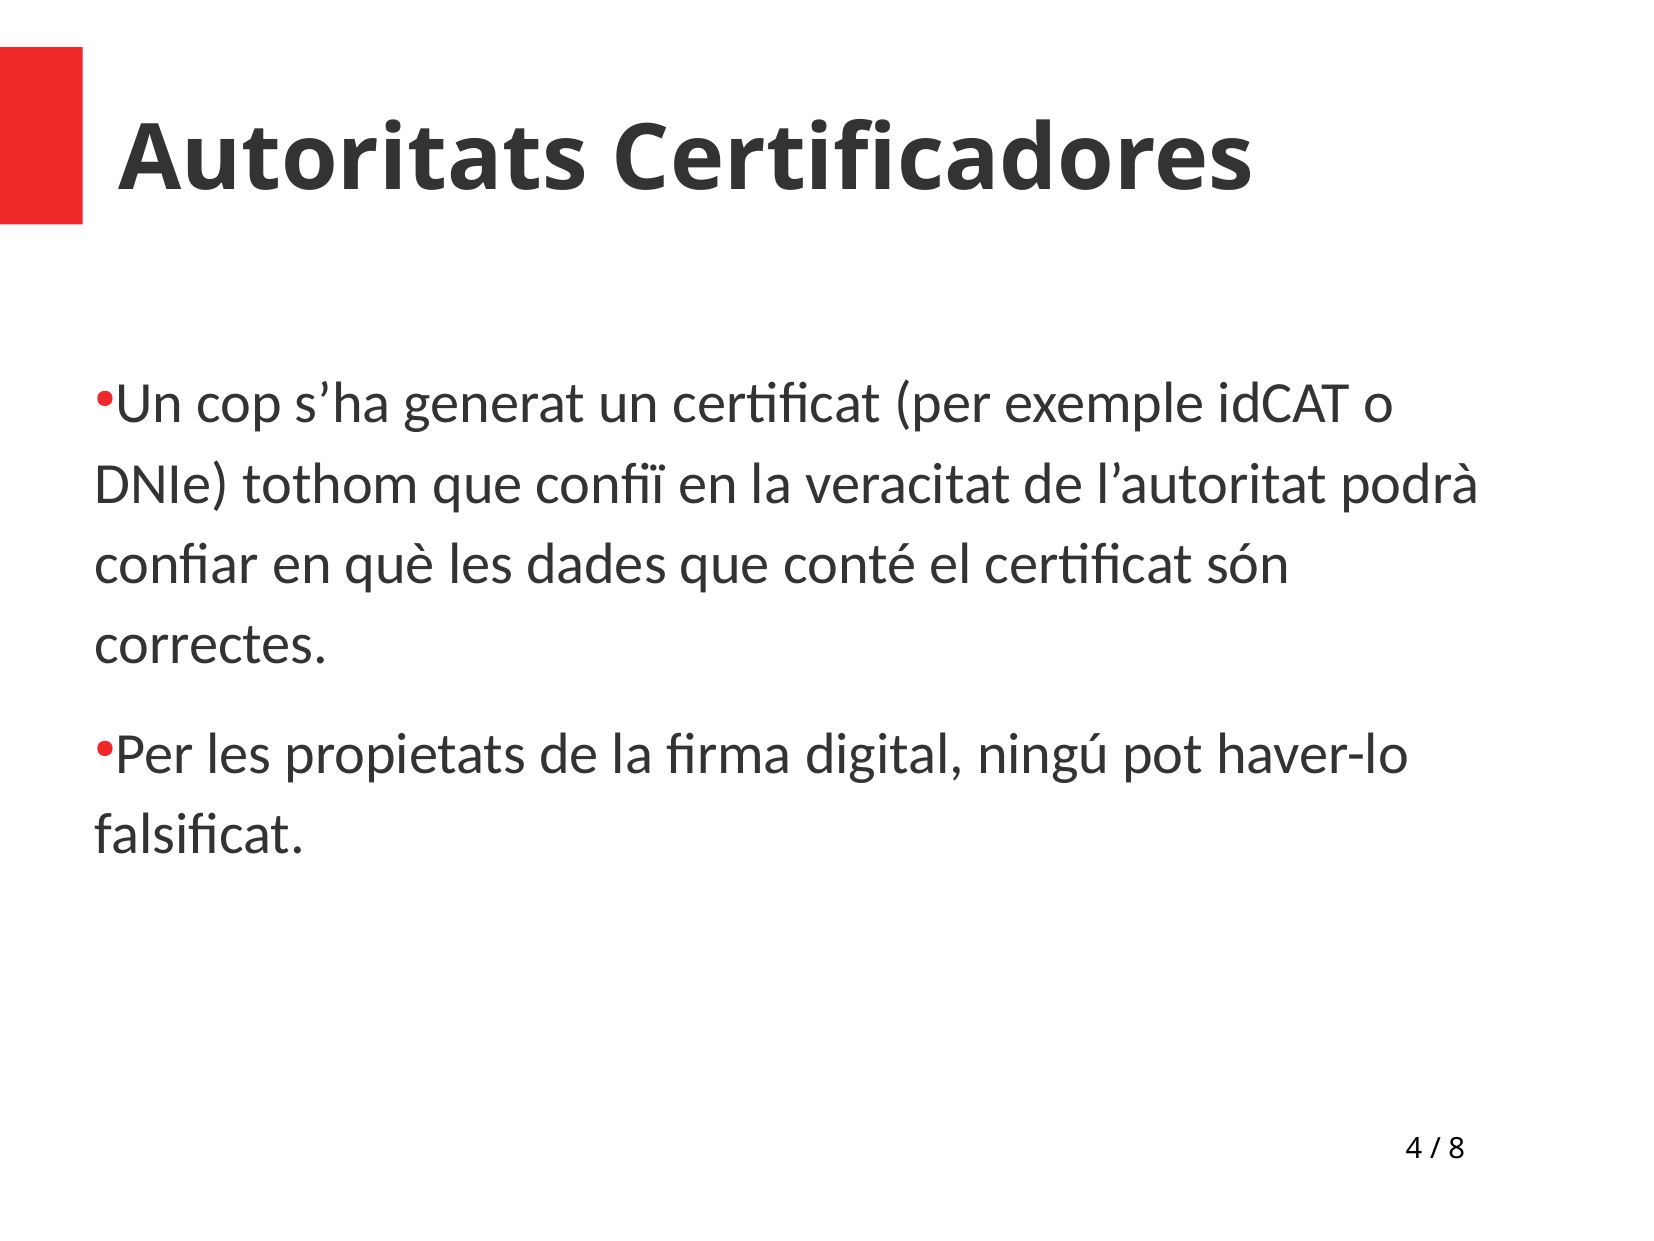

# Autoritats Certificadores
Un cop s’ha generat un certificat (per exemple idCAT o DNIe) tothom que confiï en la veracitat de l’autoritat podrà confiar en què les dades que conté el certificat són correctes.
Per les propietats de la firma digital, ningú pot haver-lo falsificat.